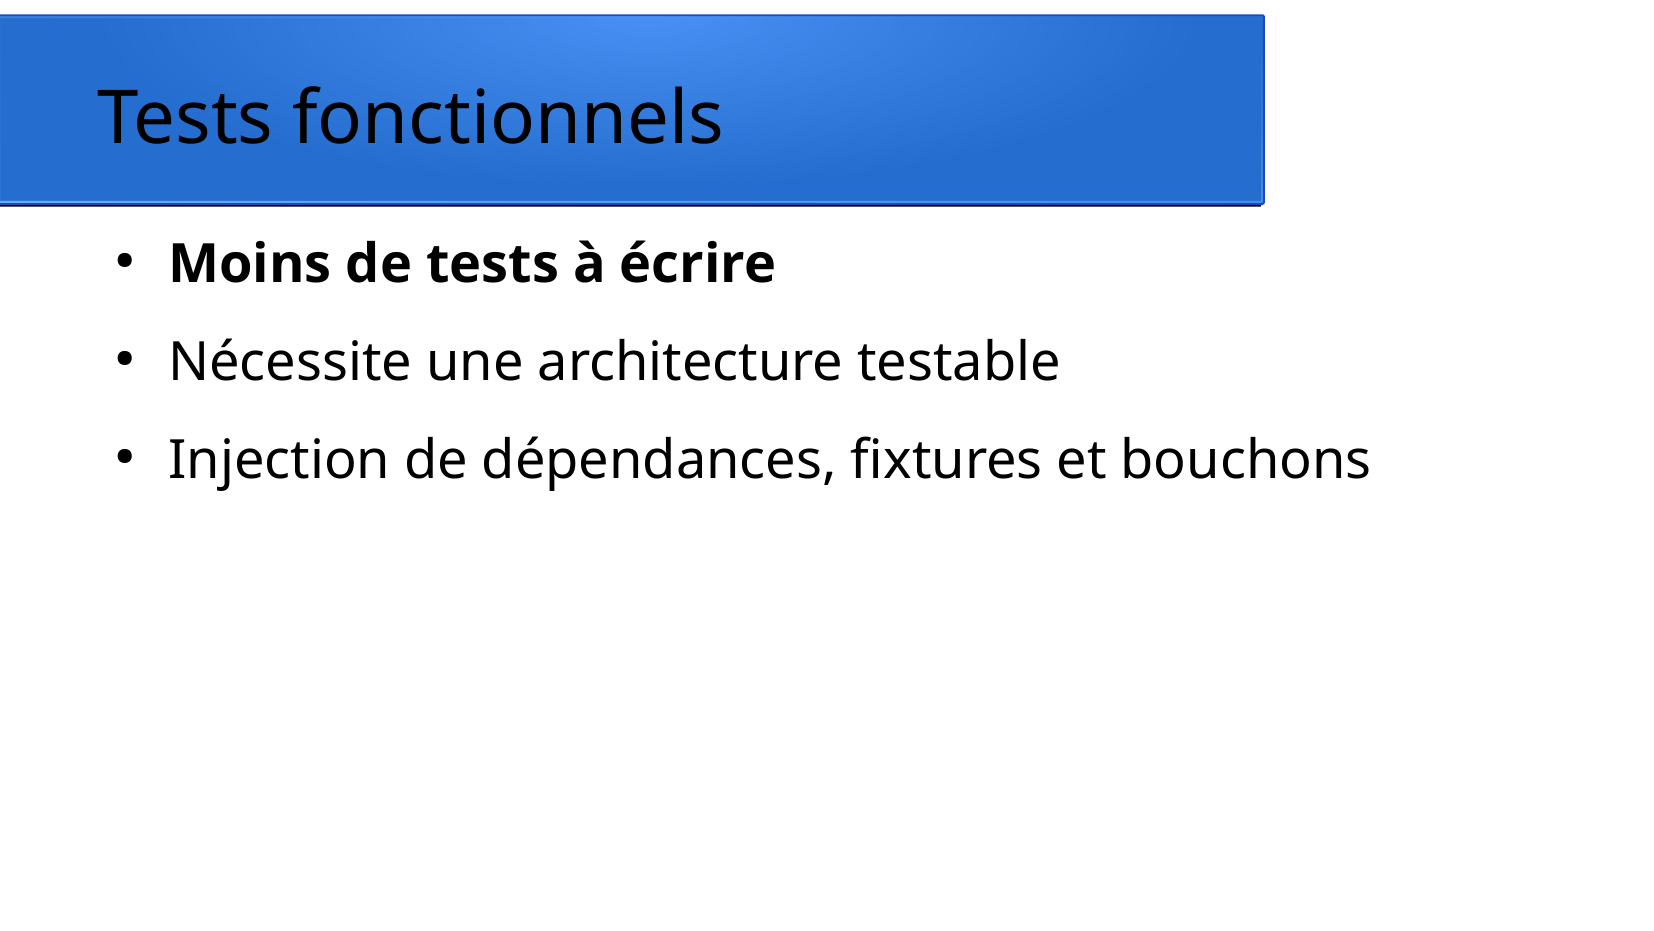

# Tests fonctionnels
Moins de tests à écrire
Nécessite une architecture testable
Injection de dépendances, fixtures et bouchons